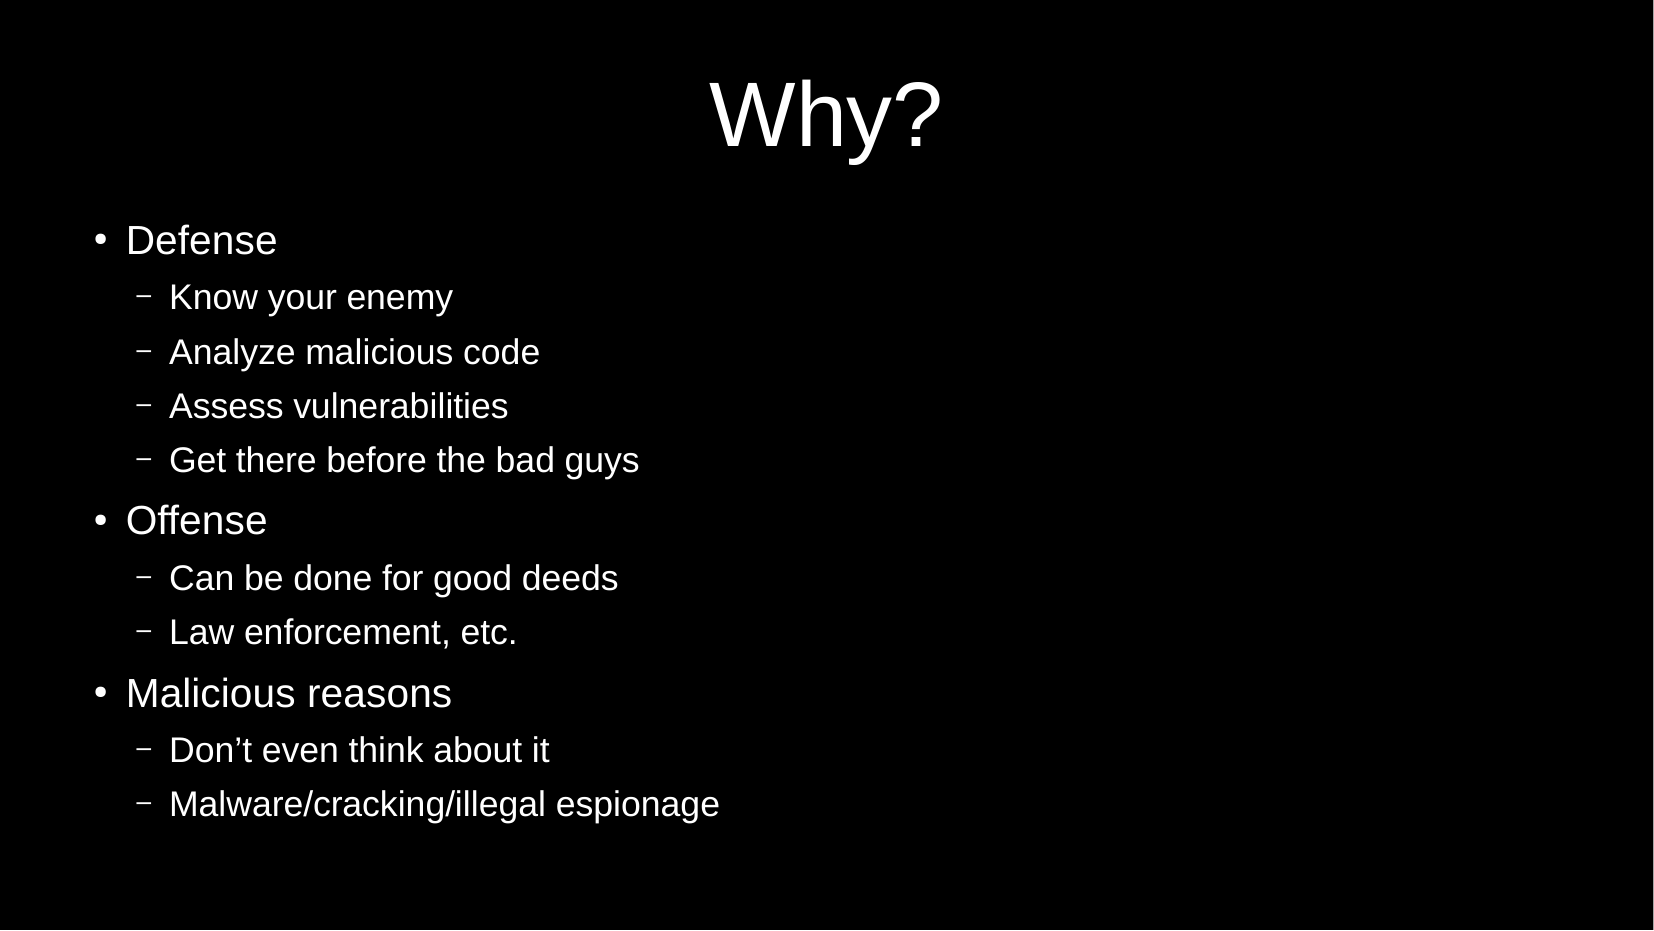

# Why?
Defense
Know your enemy
Analyze malicious code
Assess vulnerabilities
Get there before the bad guys
Offense
Can be done for good deeds
Law enforcement, etc.
Malicious reasons
Don’t even think about it
Malware/cracking/illegal espionage